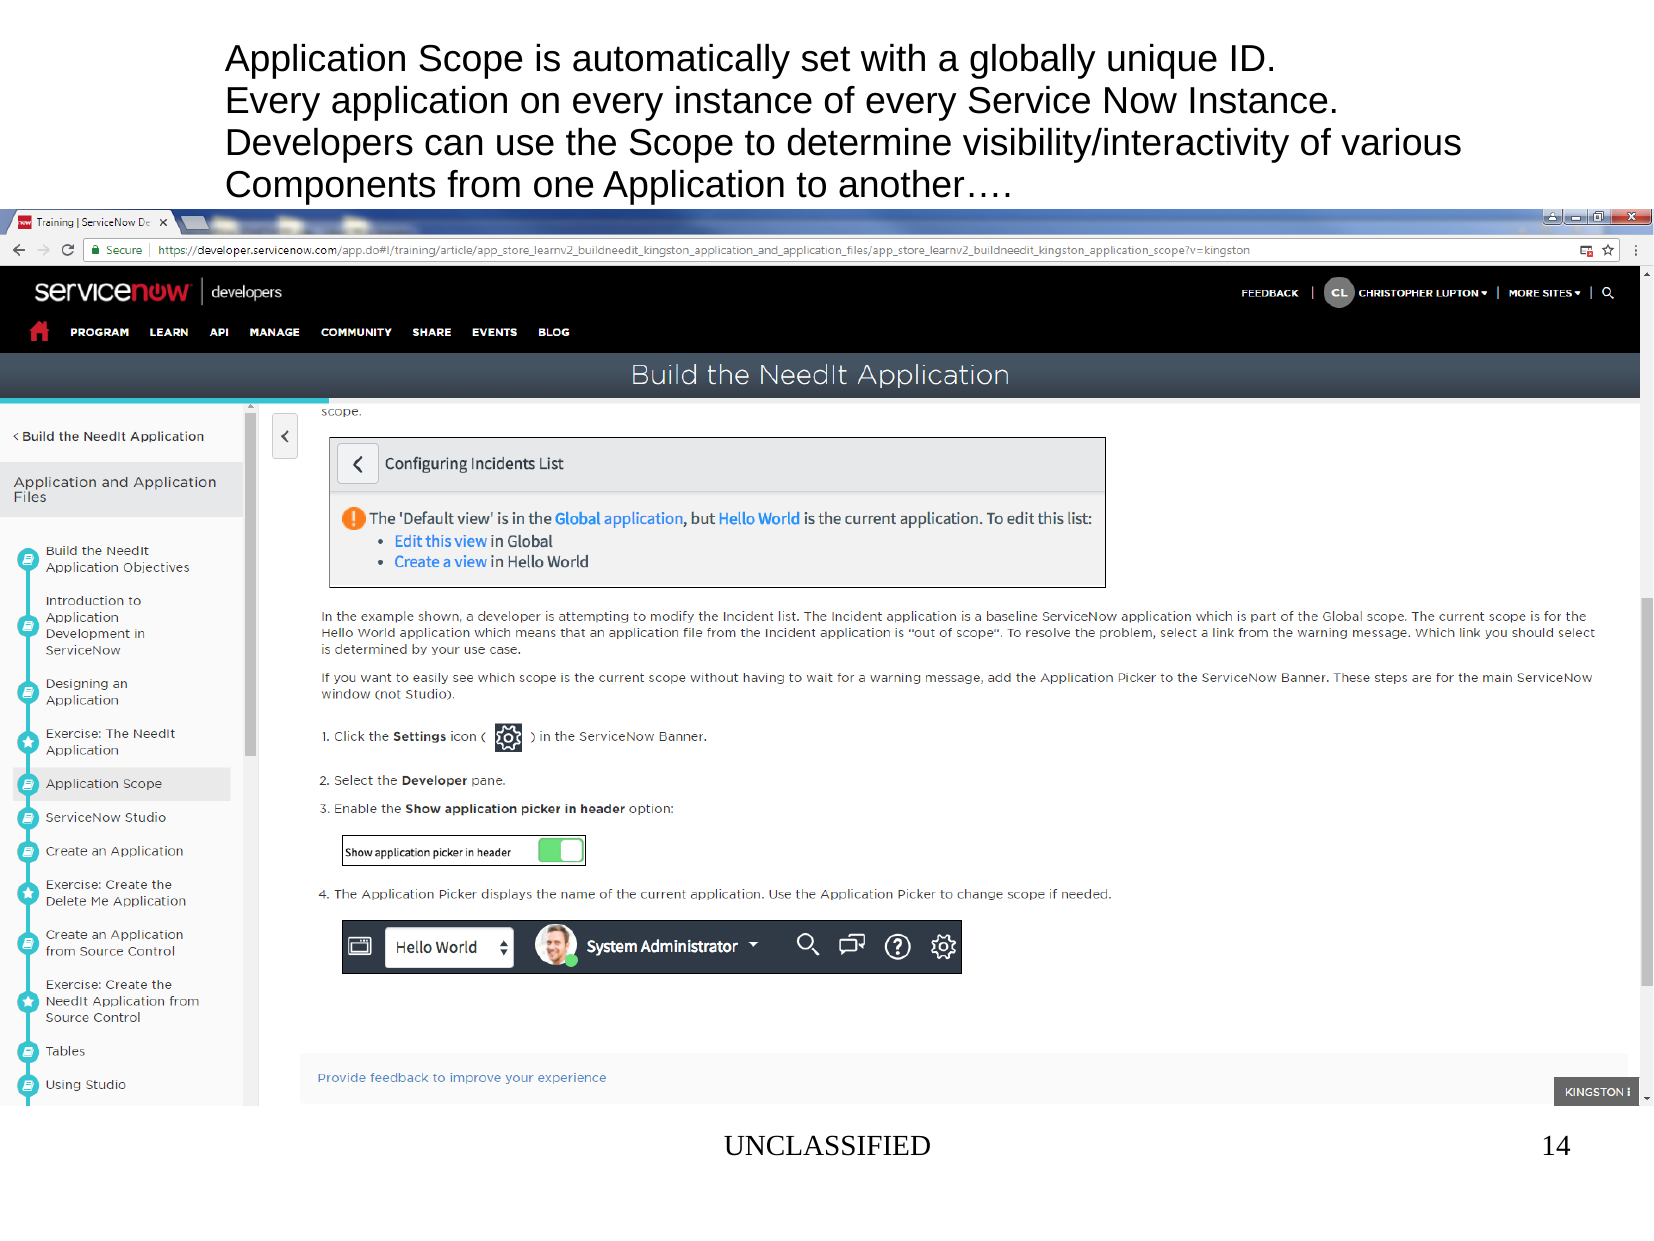

Application Scope is automatically set with a globally unique ID.
Every application on every instance of every Service Now Instance.
Developers can use the Scope to determine visibility/interactivity of various
Components from one Application to another….
UNCLASSIFIED
14